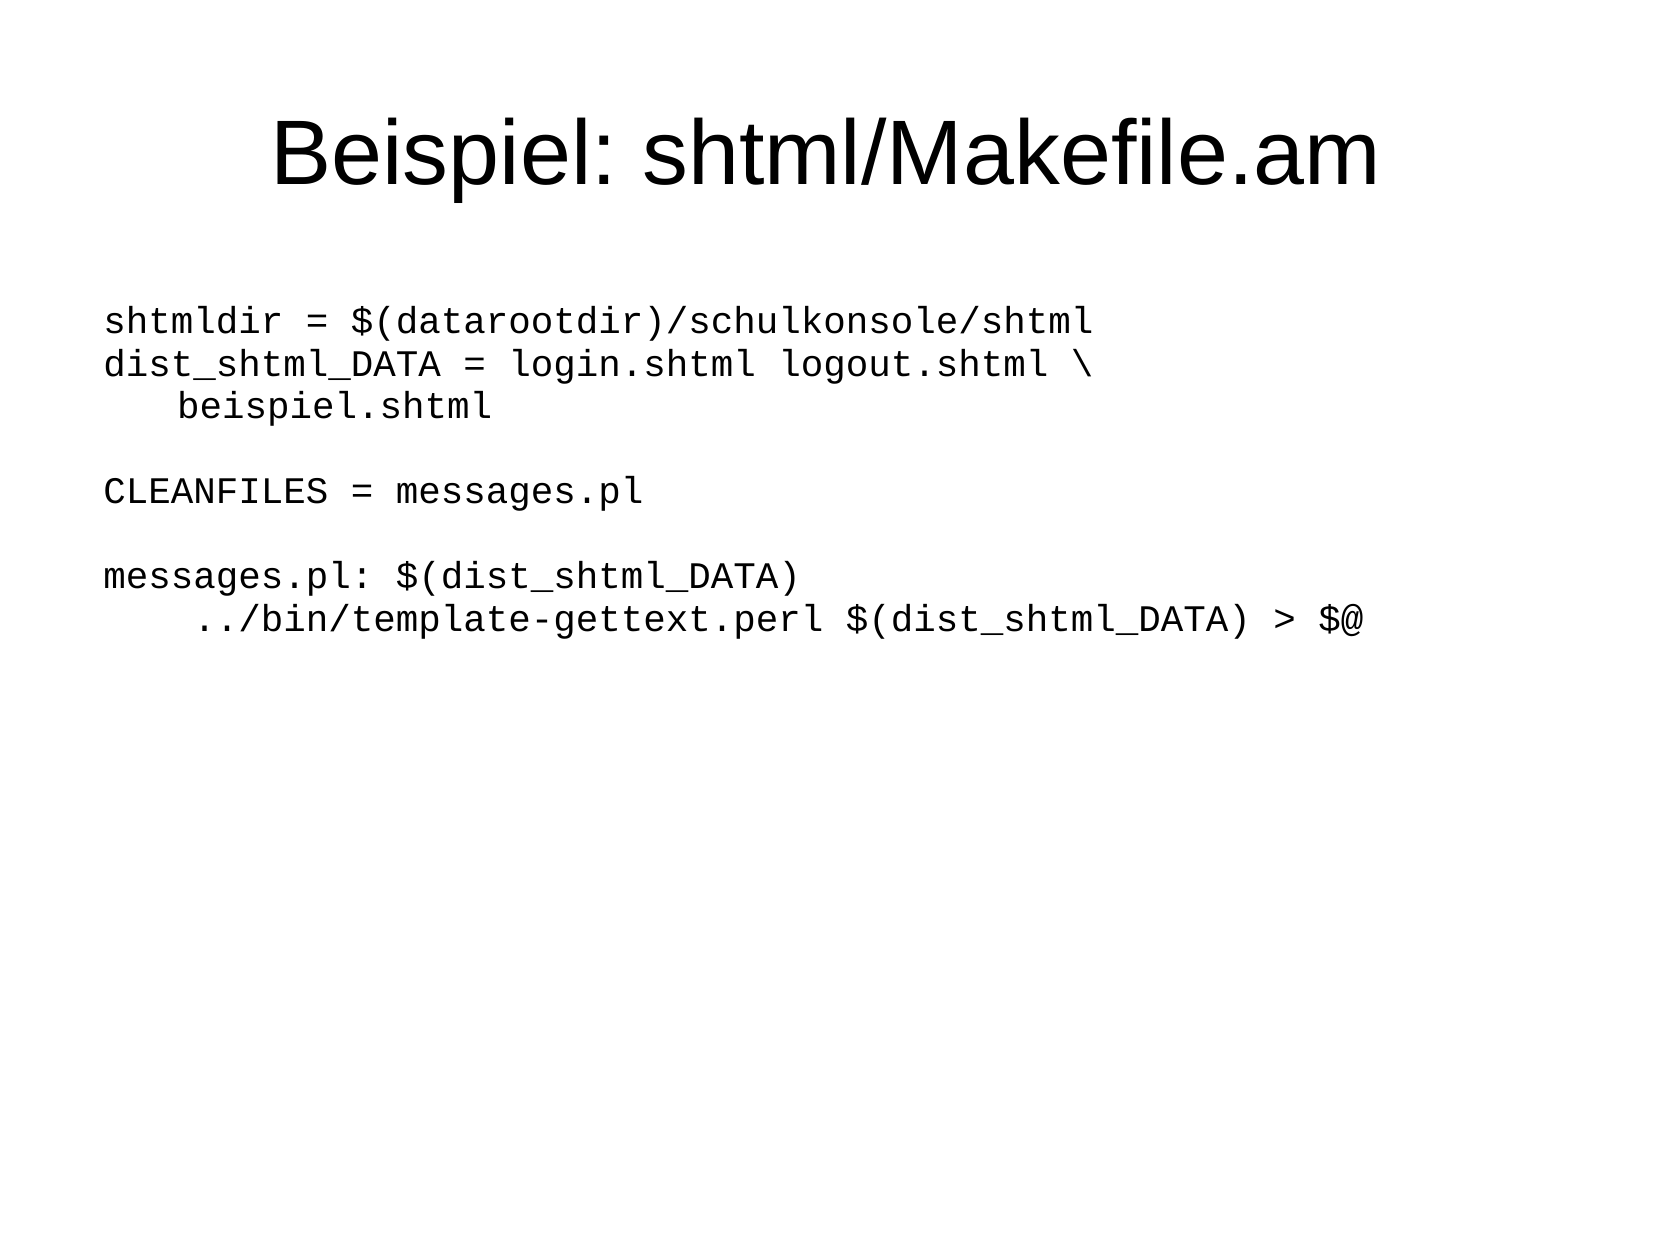

# Beispiel: shtml/Makefile.am
shtmldir = $(datarootdir)/schulkonsole/shtml
dist_shtml_DATA = login.shtml logout.shtml \
	beispiel.shtml
CLEANFILES = messages.pl
messages.pl: $(dist_shtml_DATA)
 ../bin/template-gettext.perl $(dist_shtml_DATA) > $@